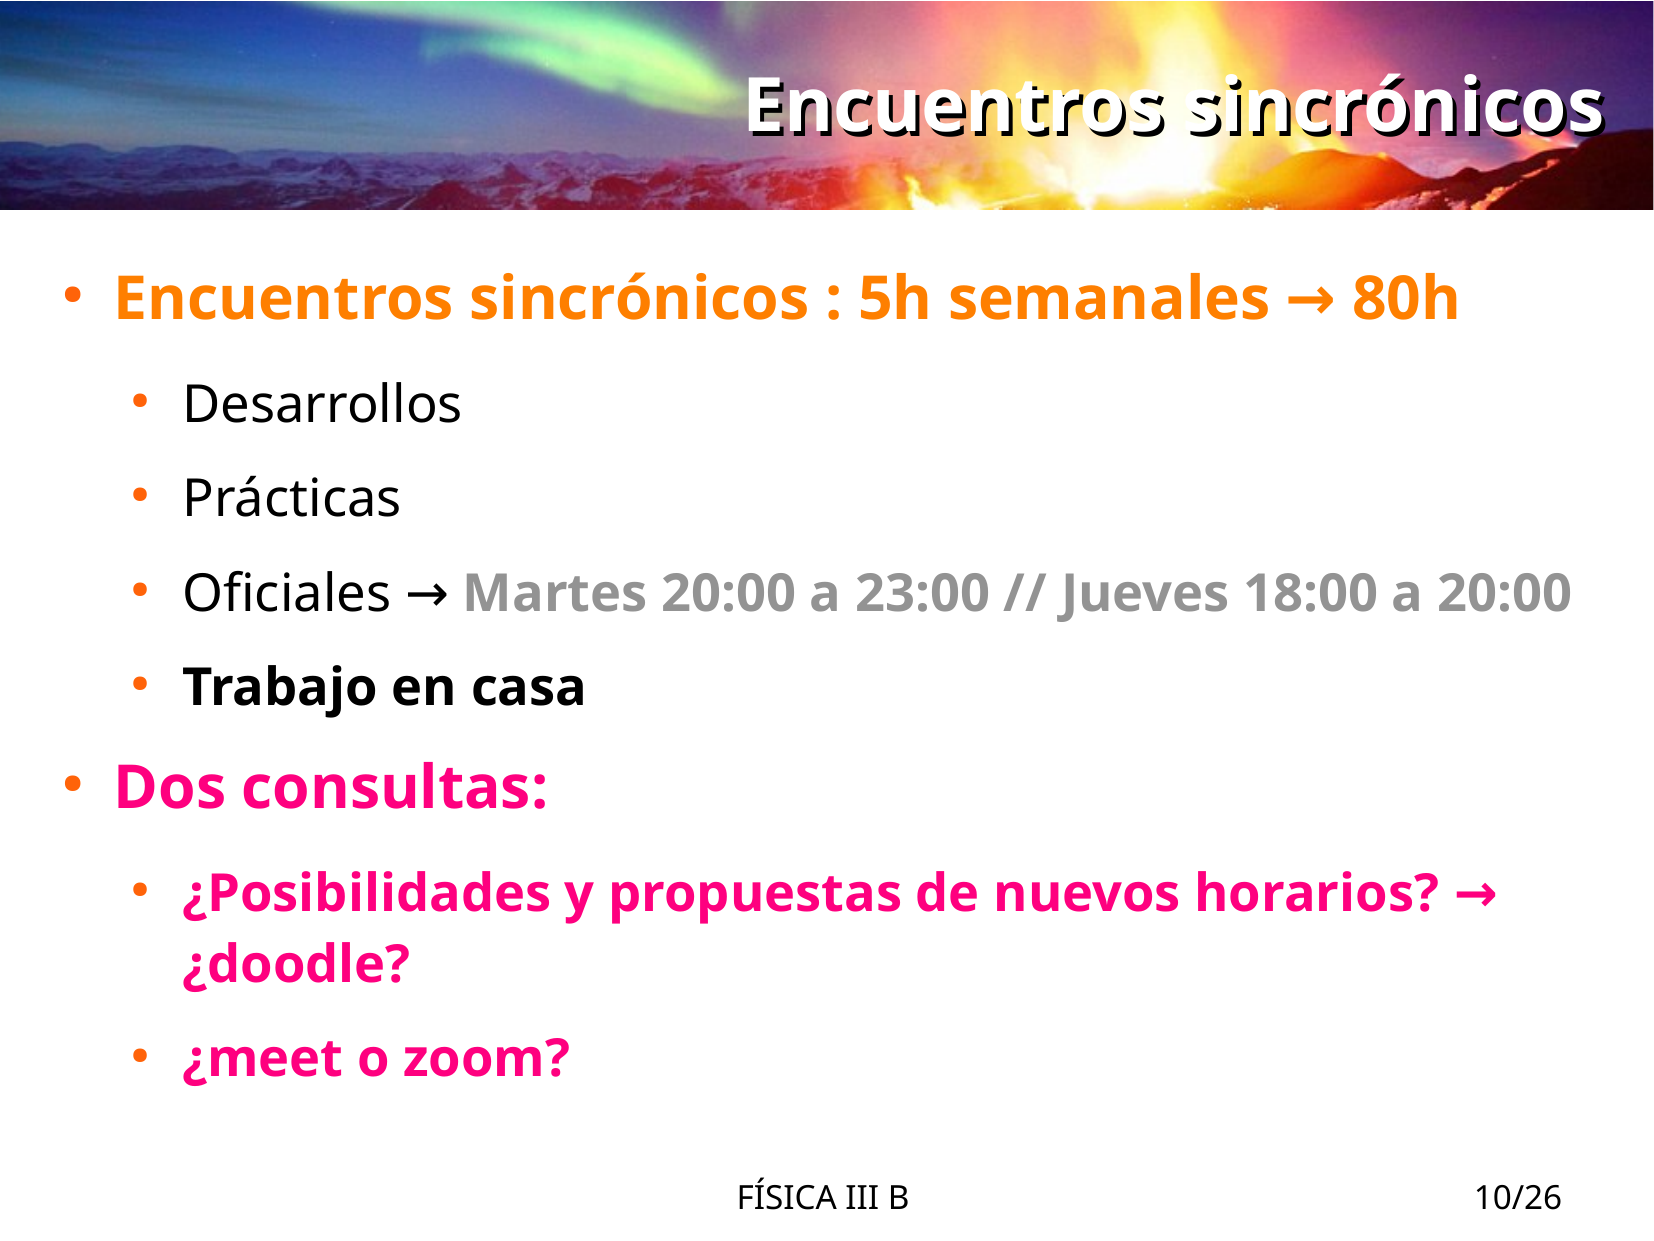

# Encuentros sincrónicos
Encuentros sincrónicos : 5h semanales → 80h
Desarrollos
Prácticas
Oficiales → Martes 20:00 a 23:00 // Jueves 18:00 a 20:00
Trabajo en casa
Dos consultas:
¿Posibilidades y propuestas de nuevos horarios? → ¿doodle?
¿meet o zoom?
FÍSICA III B
10